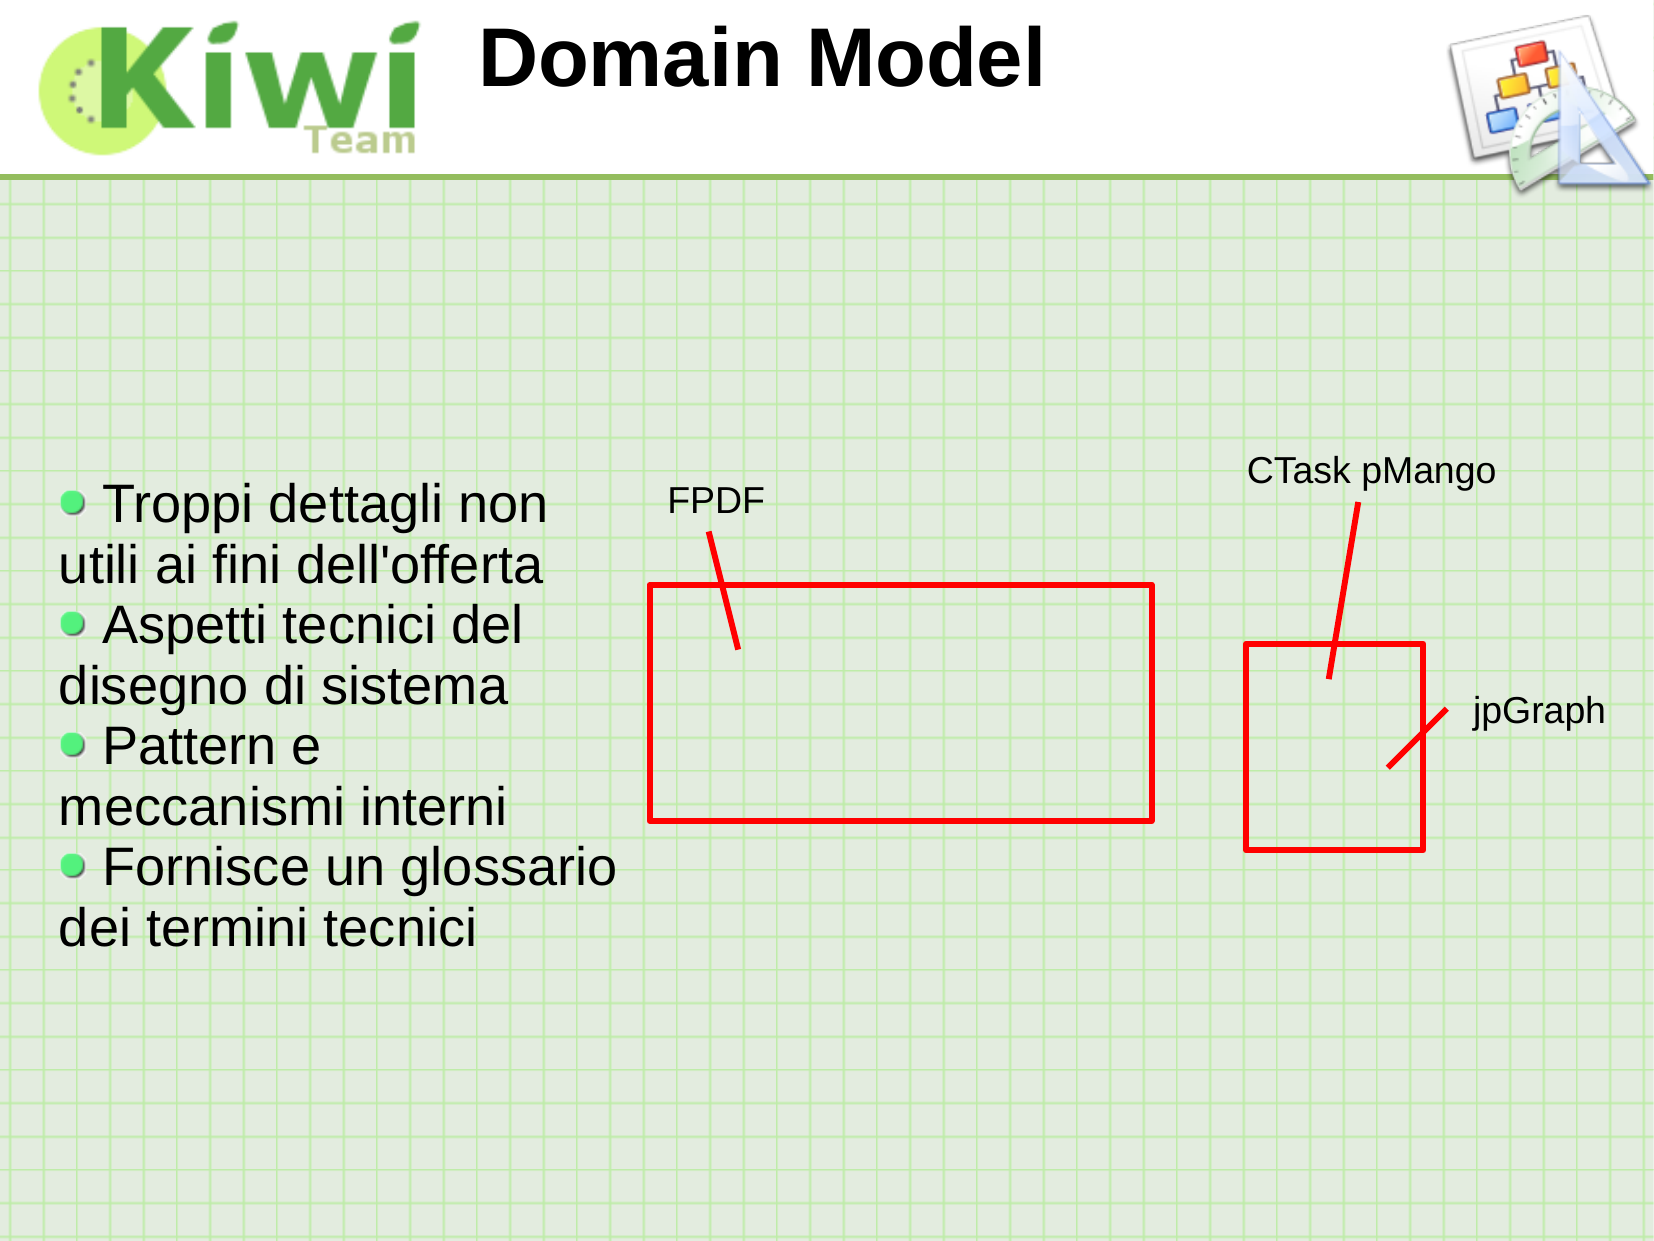

# Domain Model
 Troppi dettagli non utili ai fini dell'offerta
 Aspetti tecnici del disegno di sistema
 Pattern e meccanismi interni
 Fornisce un glossario dei termini tecnici
CTask pMango
FPDF
jpGraph